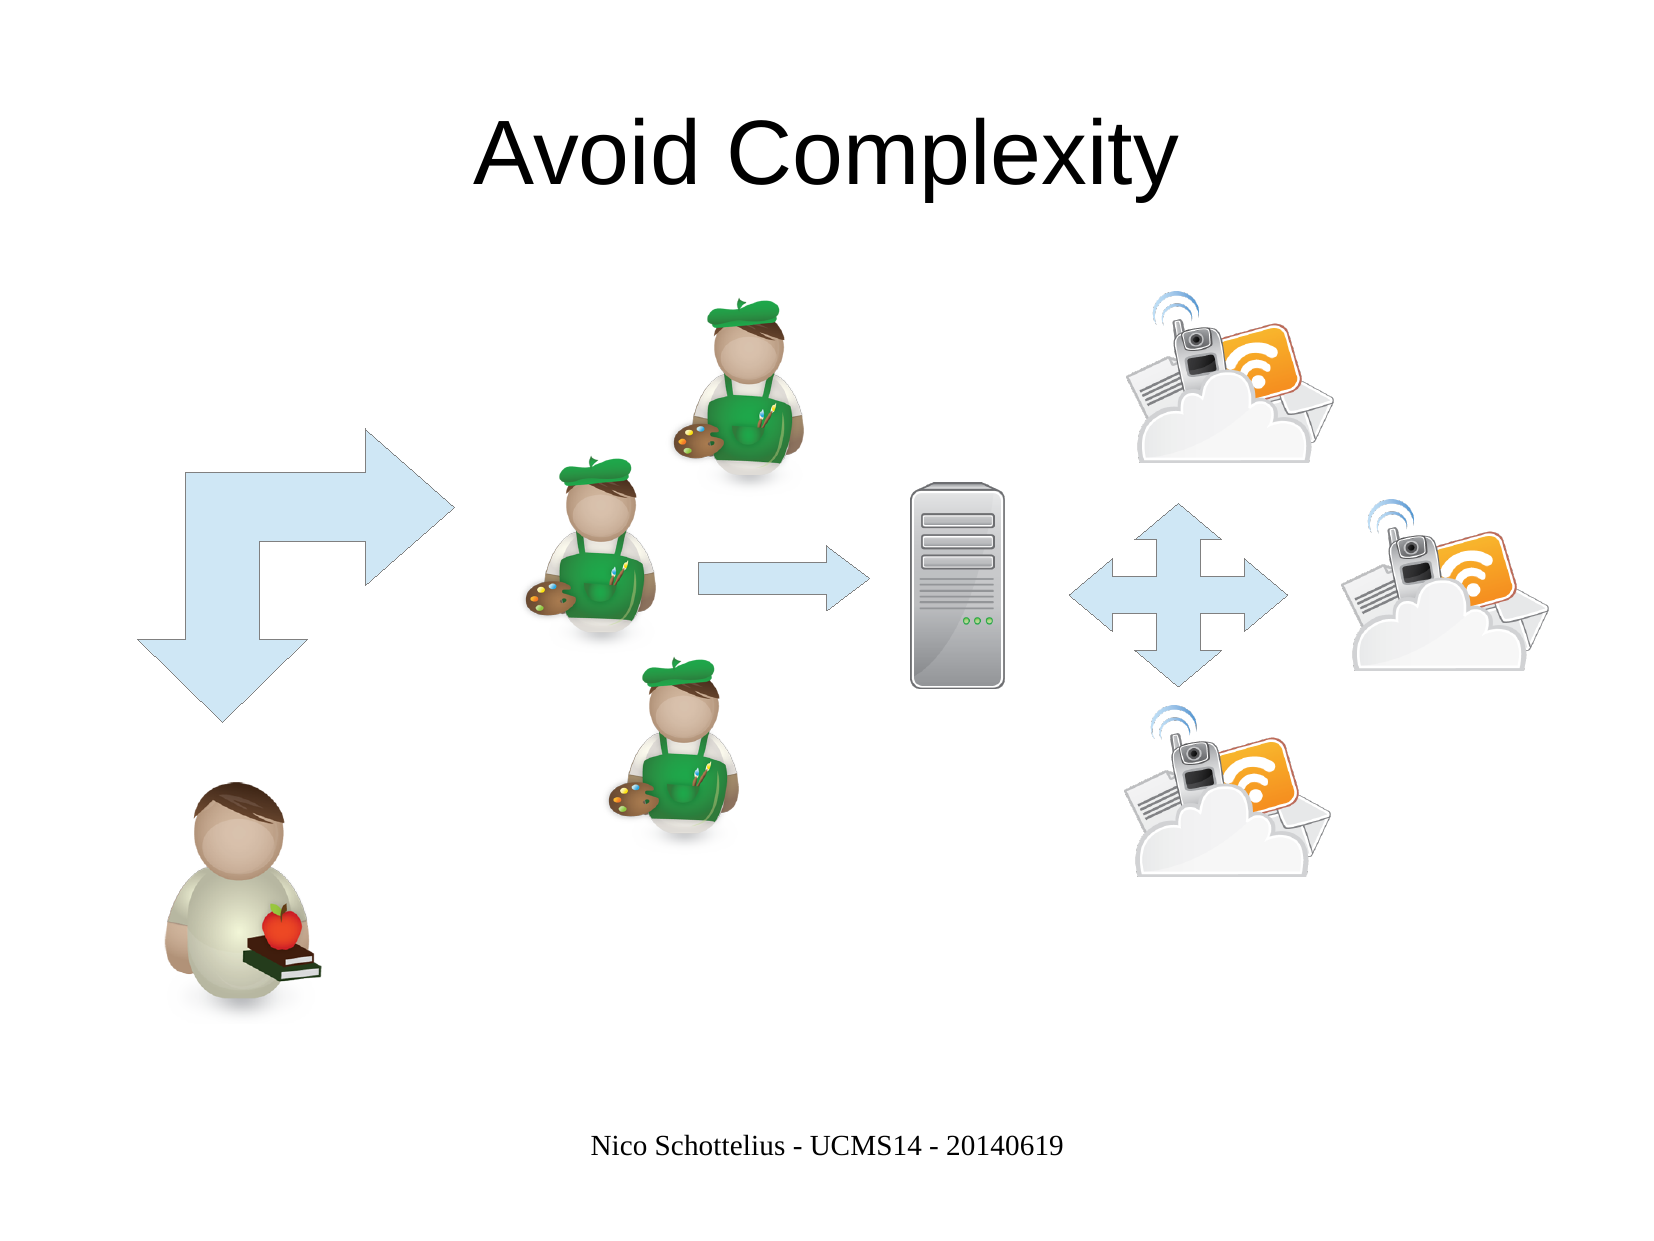

# Avoid Complexity
Nico Schottelius - UCMS14 - 20140619